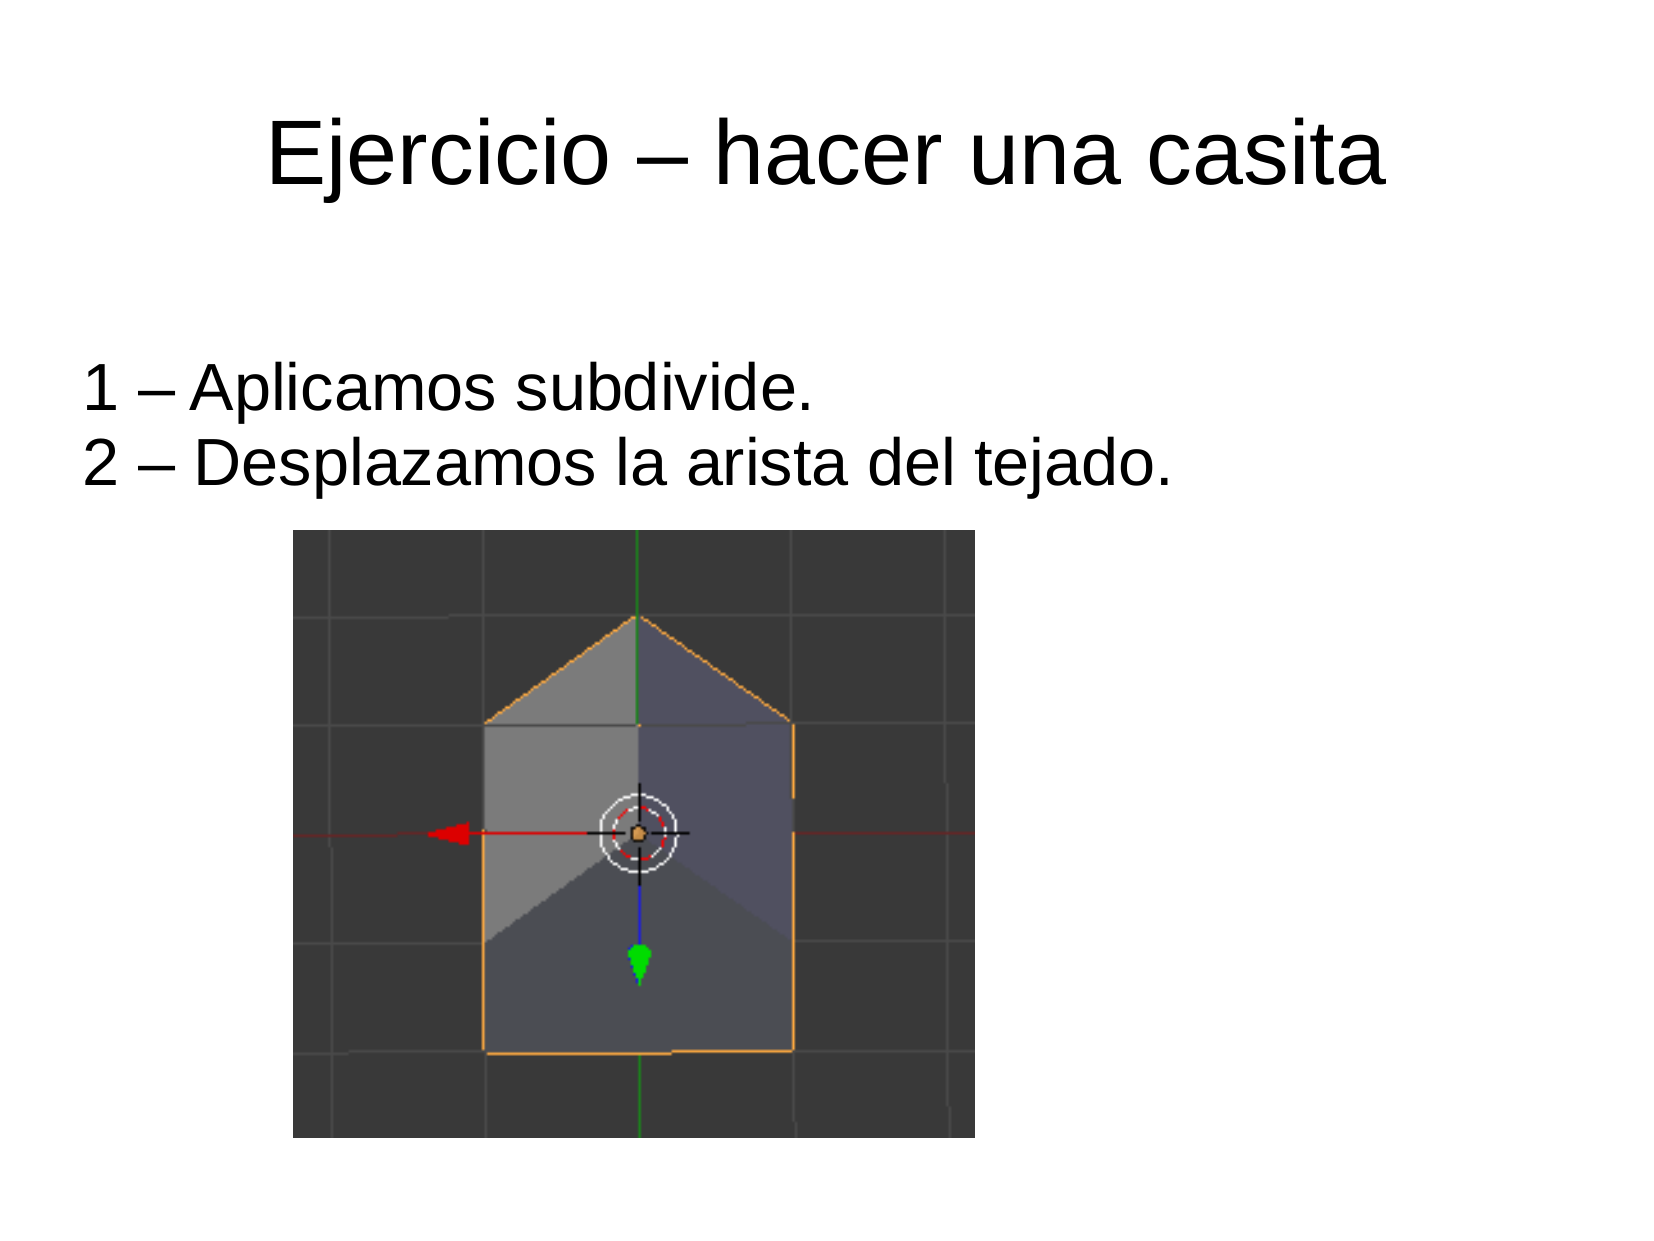

# Ejercicio – hacer una casita
1 – Aplicamos subdivide.
2 – Desplazamos la arista del tejado.